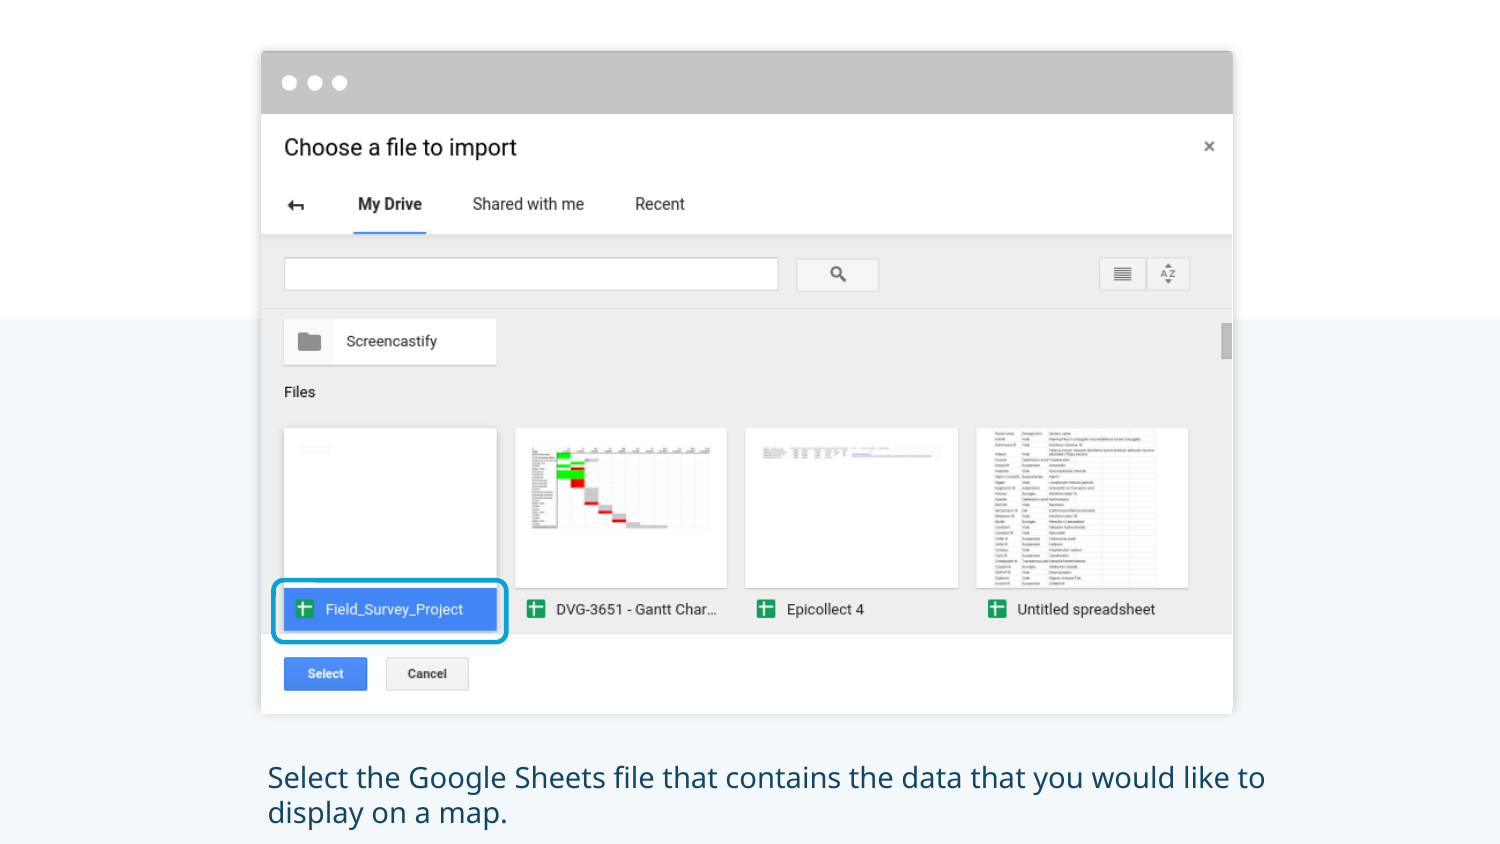

Select the Google Sheets file that contains the data that you would like to display on a map.